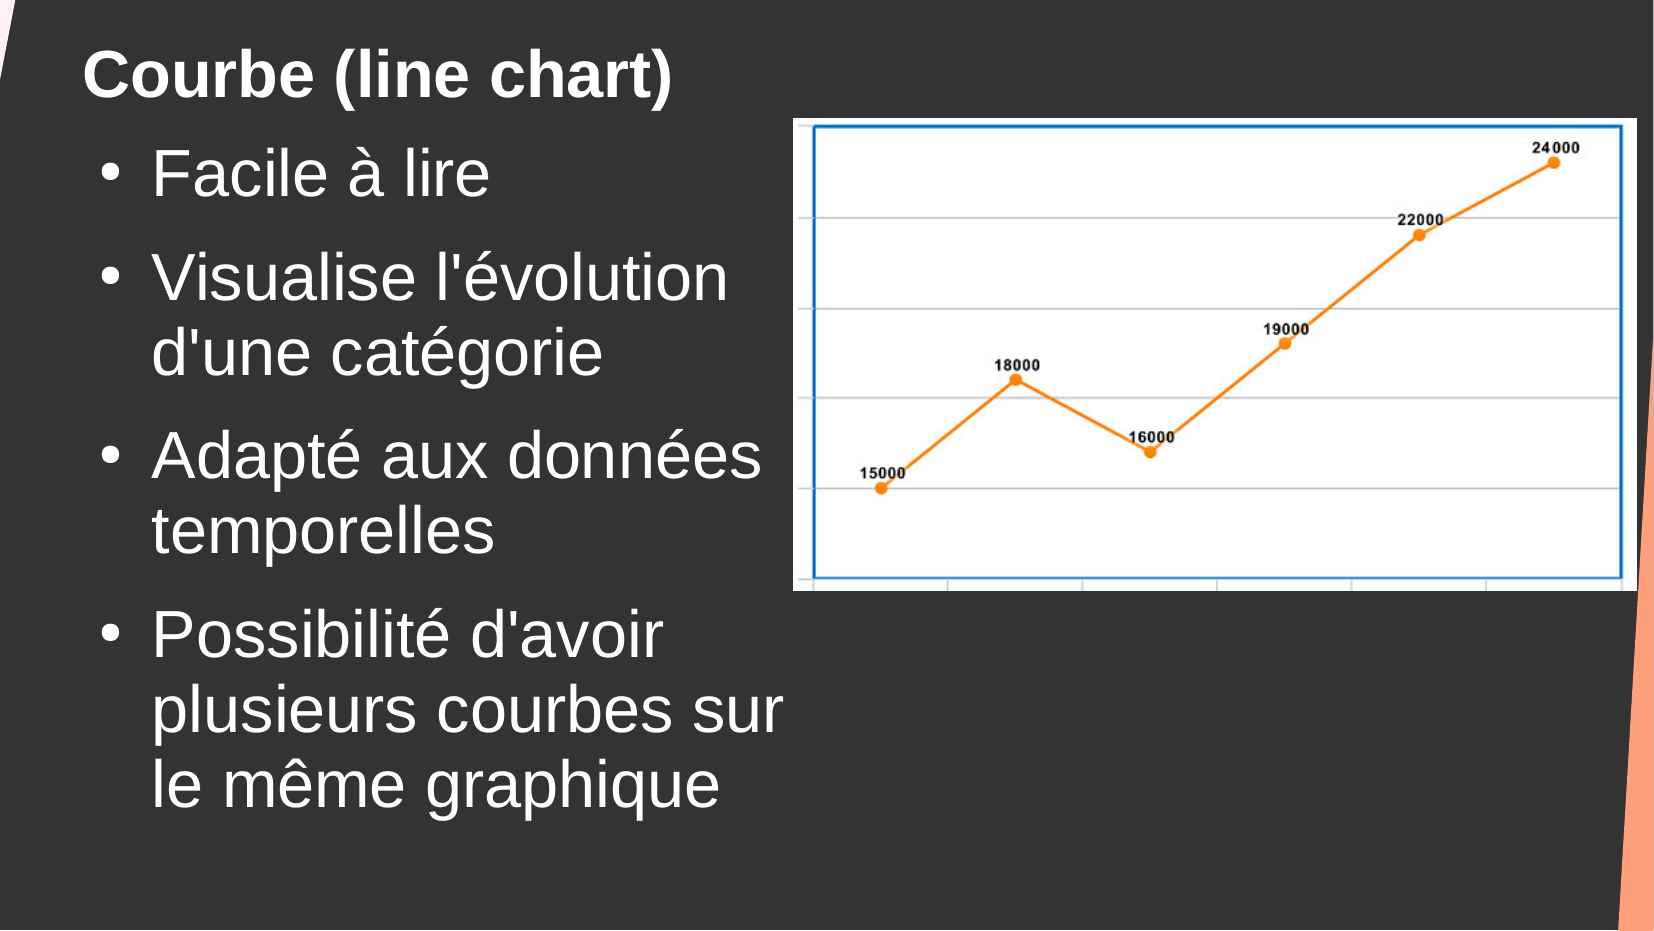

# Courbe (line chart)
Facile à lire
Visualise l'évolution d'une catégorie
Adapté aux données temporelles
Possibilité d'avoir plusieurs courbes sur le même graphique